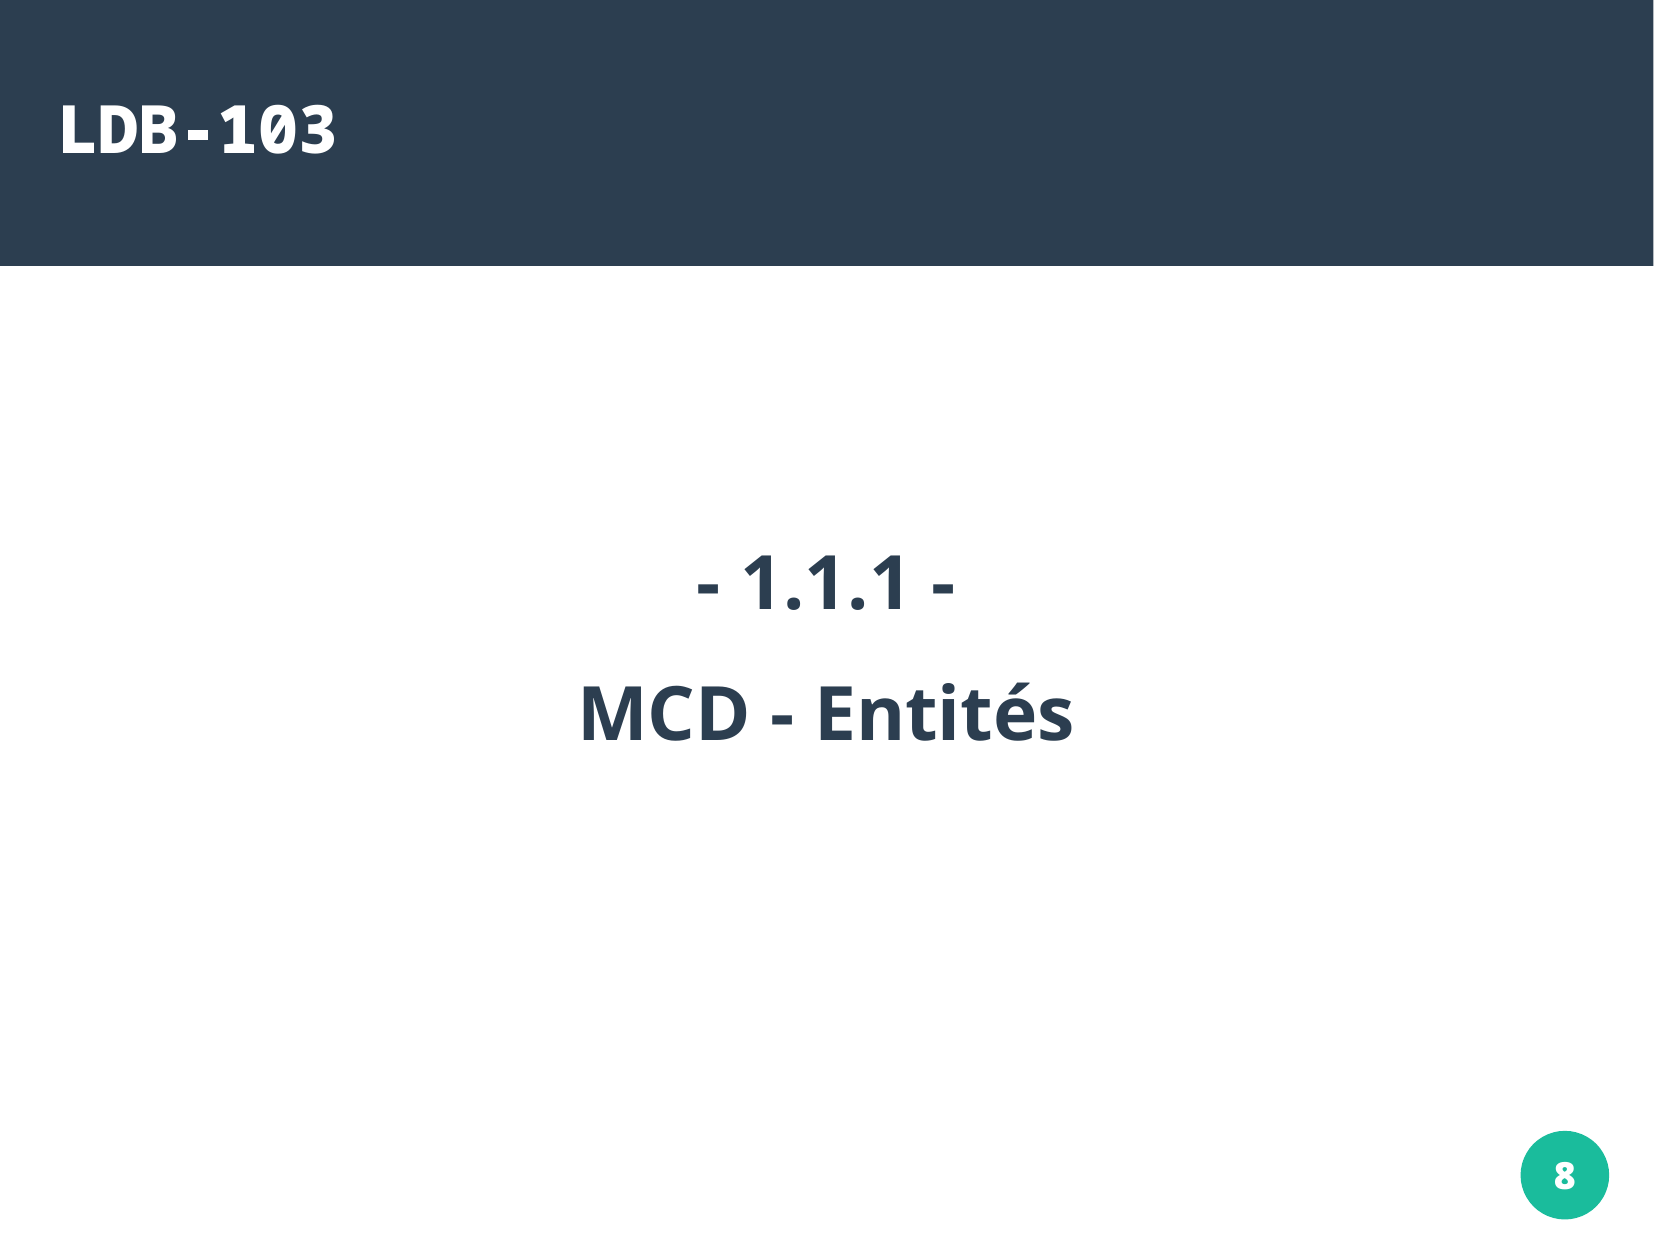

# LDB-103
- 1.1.1 -
MCD - Entités
8